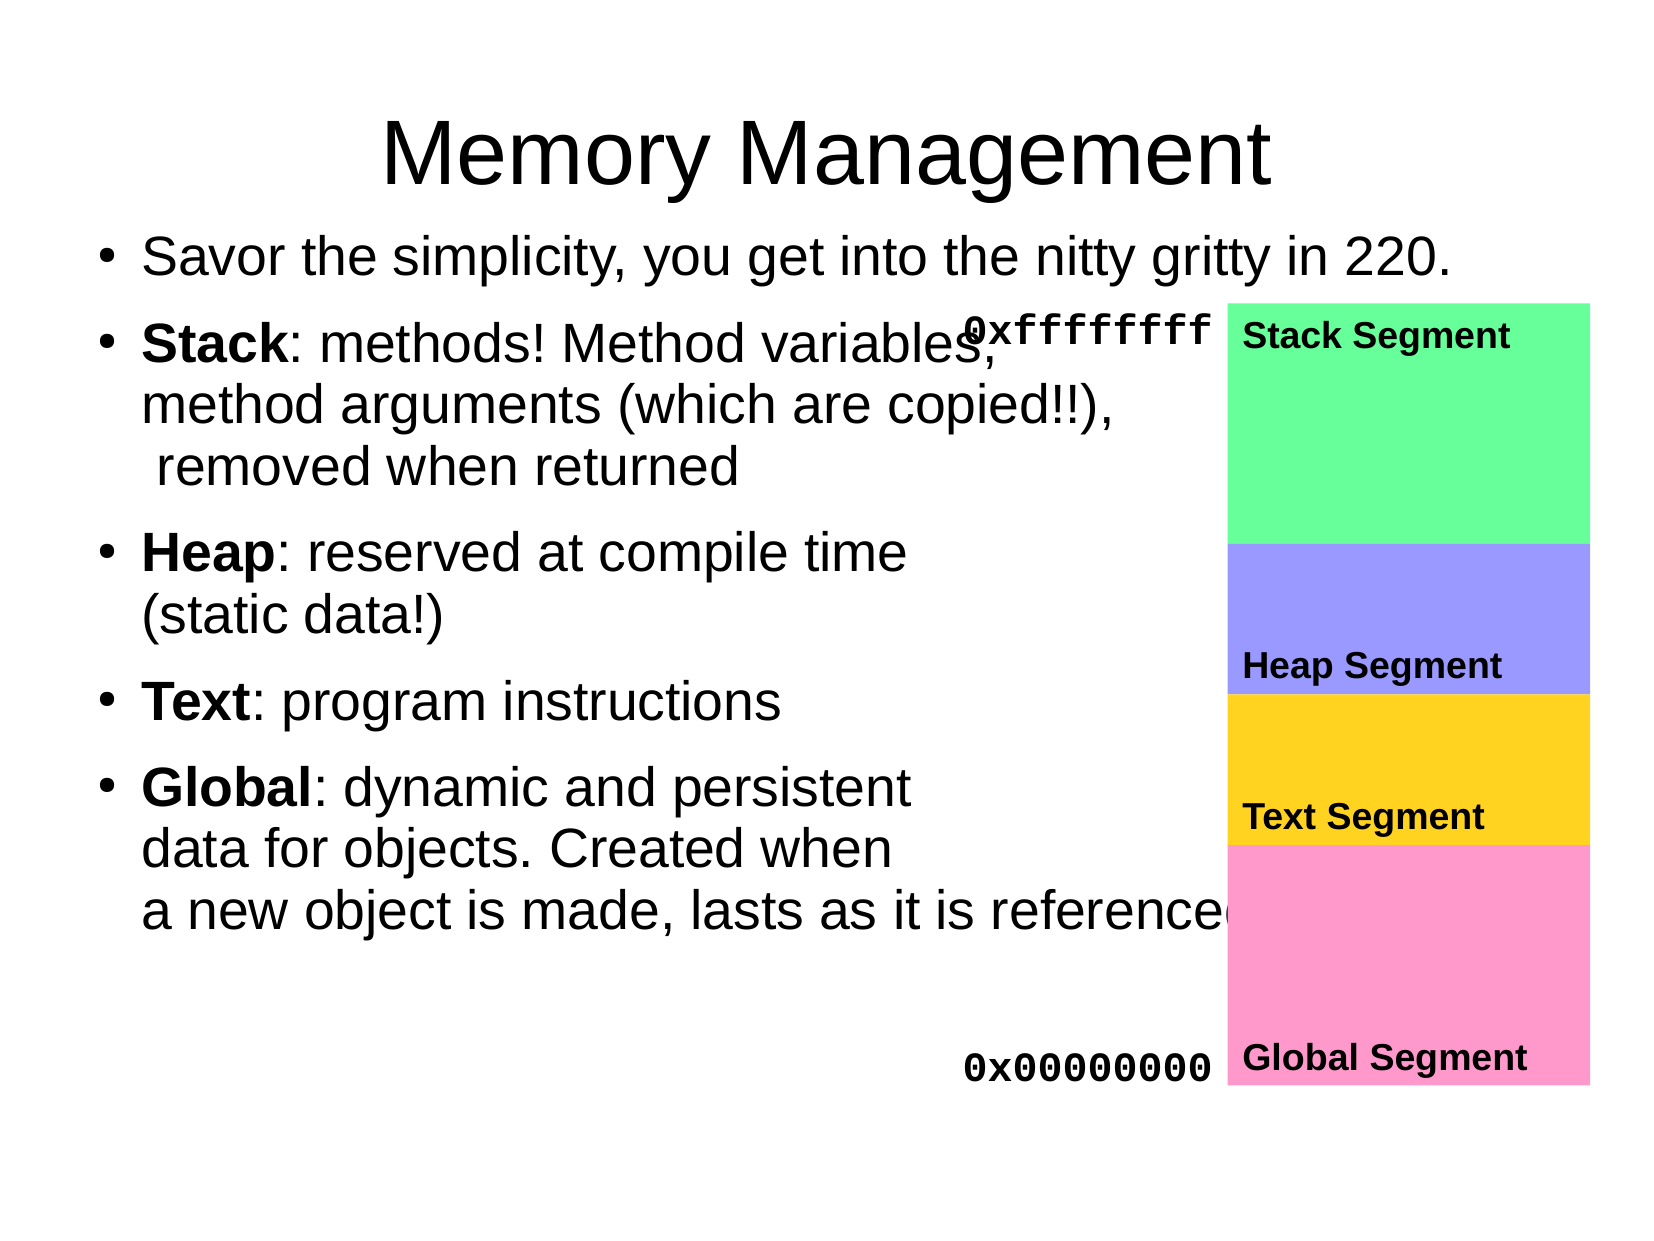

# Memory Management
Savor the simplicity, you get into the nitty gritty in 220.
Stack: methods! Method variables,
method arguments (which are copied!!),
 removed when returned
Heap: reserved at compile time
(static data!)
Text: program instructions
Global: dynamic and persistent
data for objects. Created when
a new object is made, lasts as it is referenced
0xffffffff
Stack Segment
Heap Segment
Text Segment
Global Segment
0x00000000